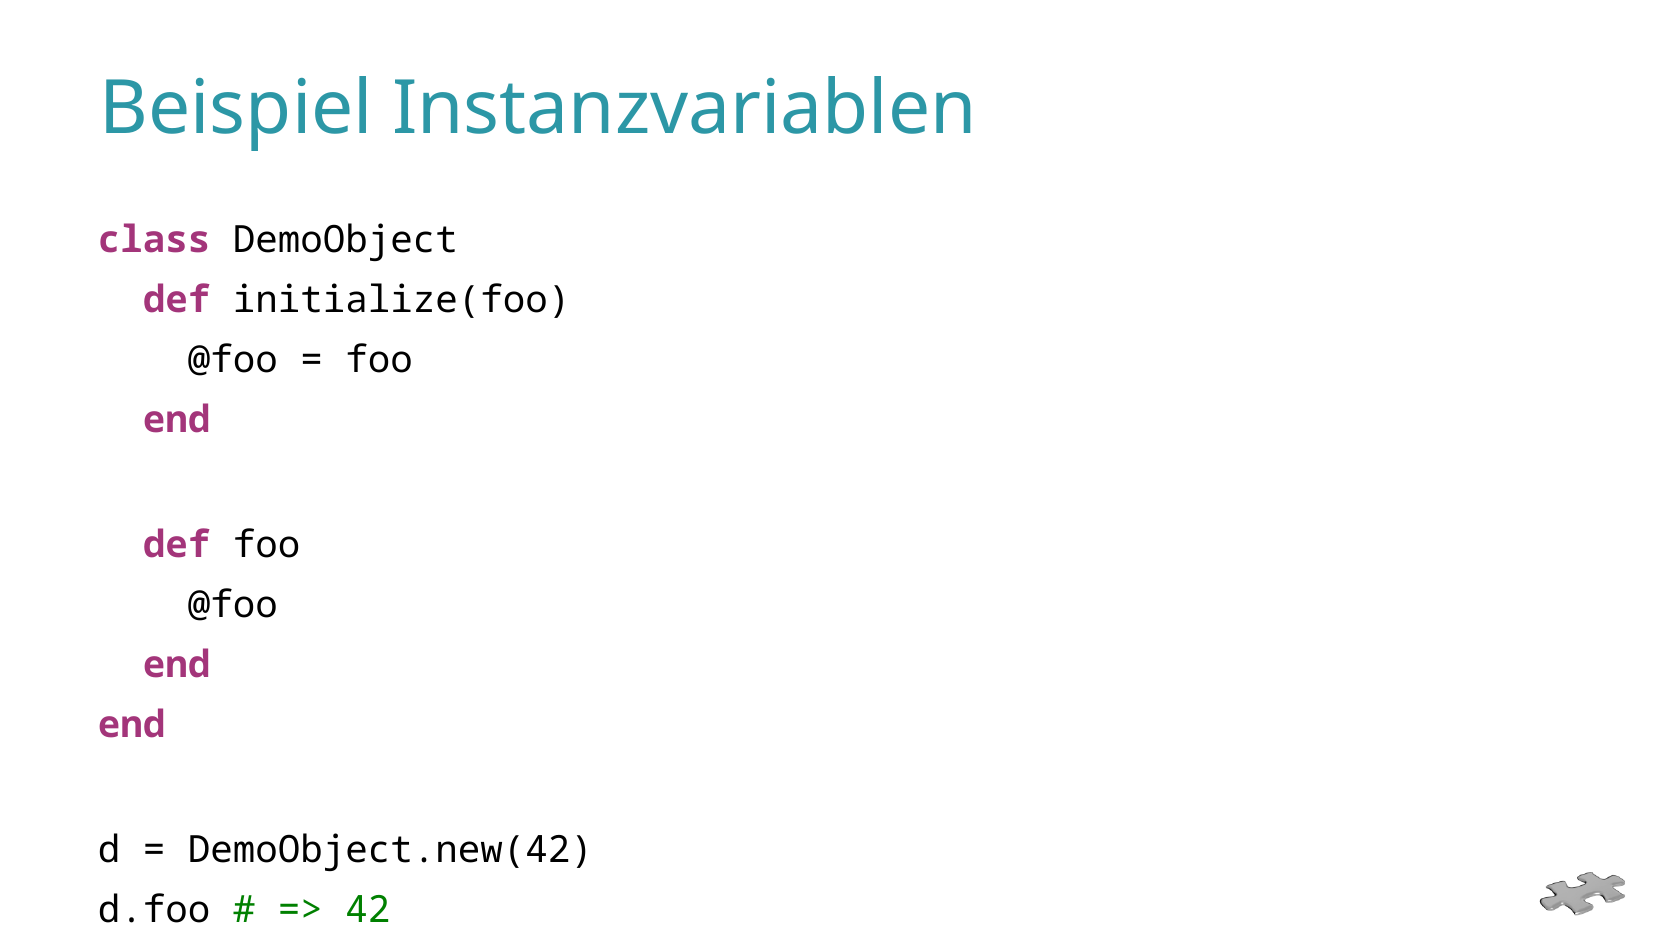

# Beispiel Instanzvariablen
class DemoObject
 def initialize(foo)
 @foo = foo
 end
 def foo
 @foo
 end
end
d = DemoObject.new(42)
d.foo # => 42